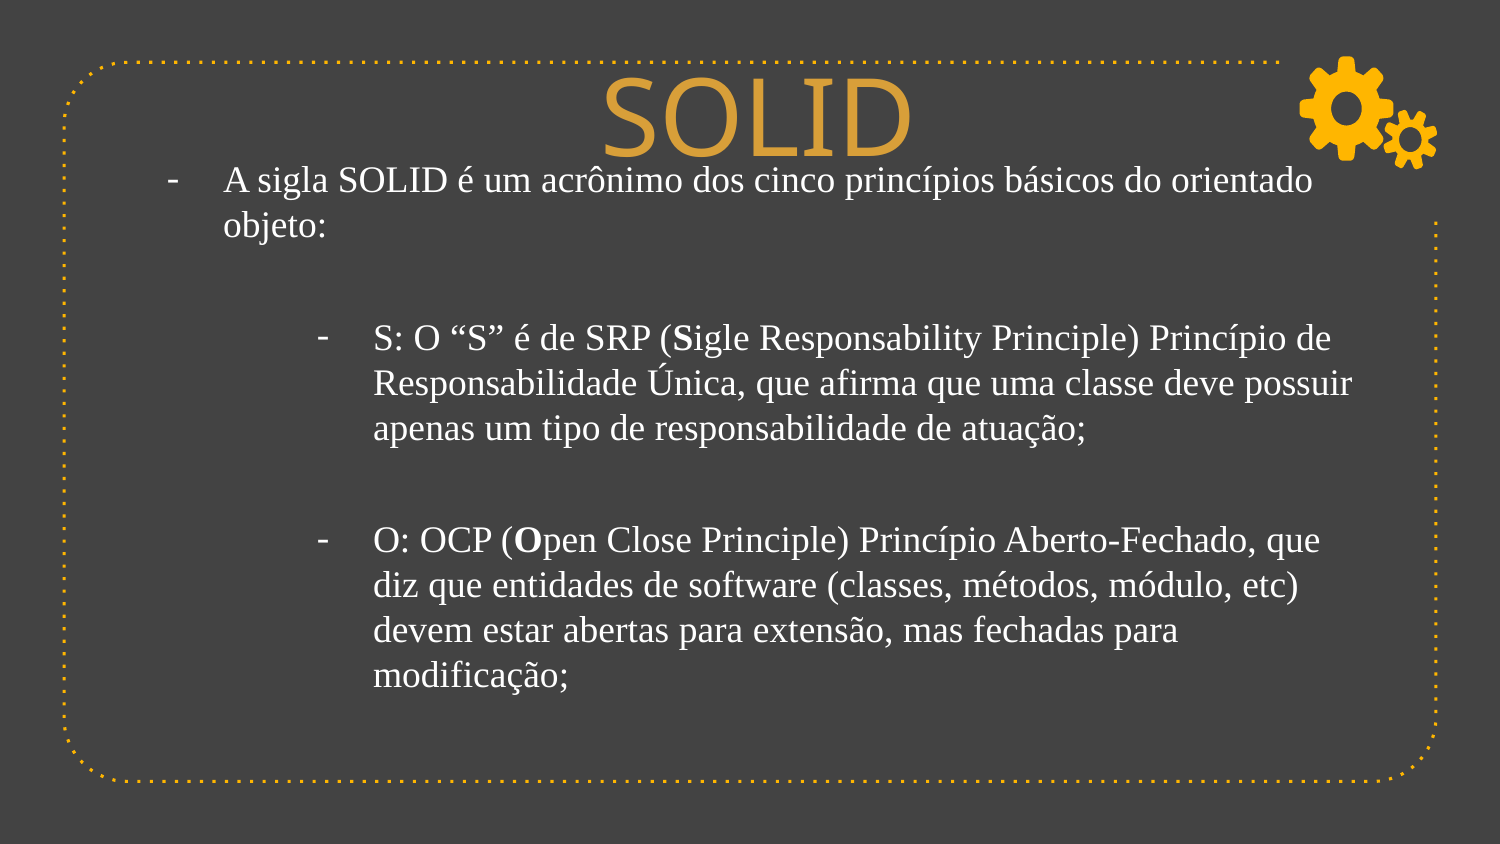

# SOLID
A sigla SOLID é um acrônimo dos cinco princípios básicos do orientado objeto:
S: O “S” é de SRP (Sigle Responsability Principle) Princípio de Responsabilidade Única, que afirma que uma classe deve possuir apenas um tipo de responsabilidade de atuação;
O: OCP (Open Close Principle) Princípio Aberto-Fechado, que diz que entidades de software (classes, métodos, módulo, etc) devem estar abertas para extensão, mas fechadas para modificação;